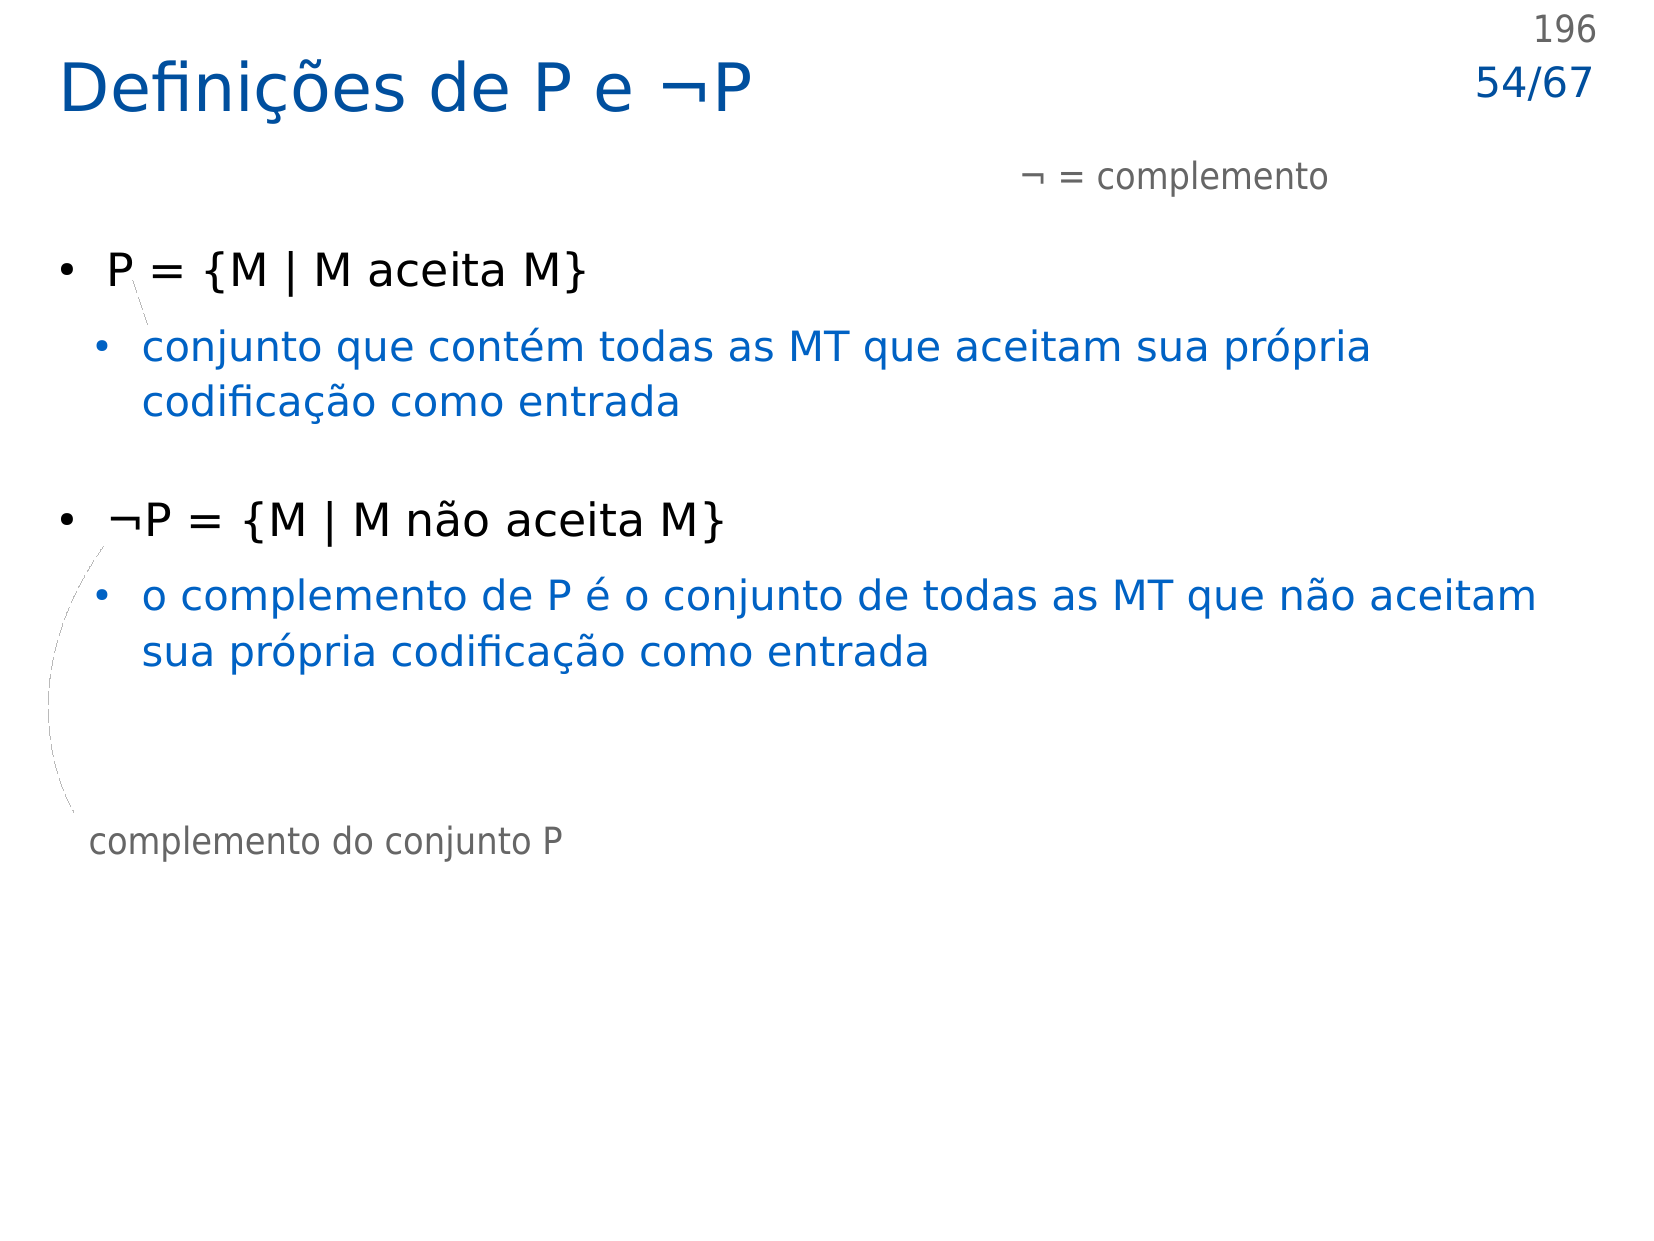

196
# Definições de P e ¬P
54
¬ = complemento
P = {M | M aceita M}
conjunto que contém todas as MT que aceitam sua própria codificação como entrada
¬P = {M | M não aceita M}
o complemento de P é o conjunto de todas as MT que não aceitam sua própria codificação como entrada
complemento do conjunto P